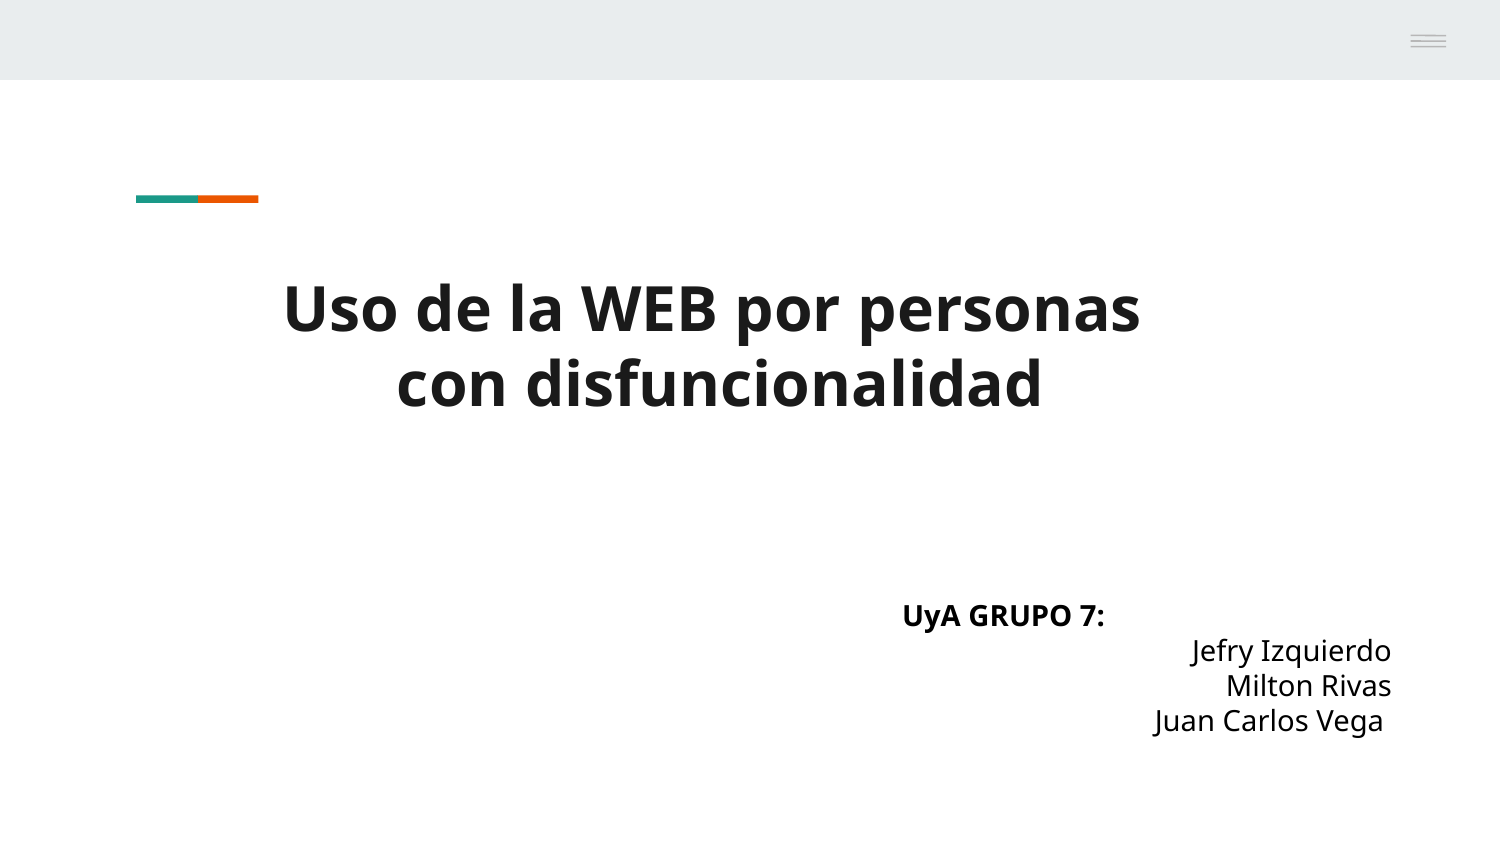

# Uso de la WEB por personas con disfuncionalidad
UyA GRUPO 7:
Jefry Izquierdo
Milton Rivas
Juan Carlos Vega